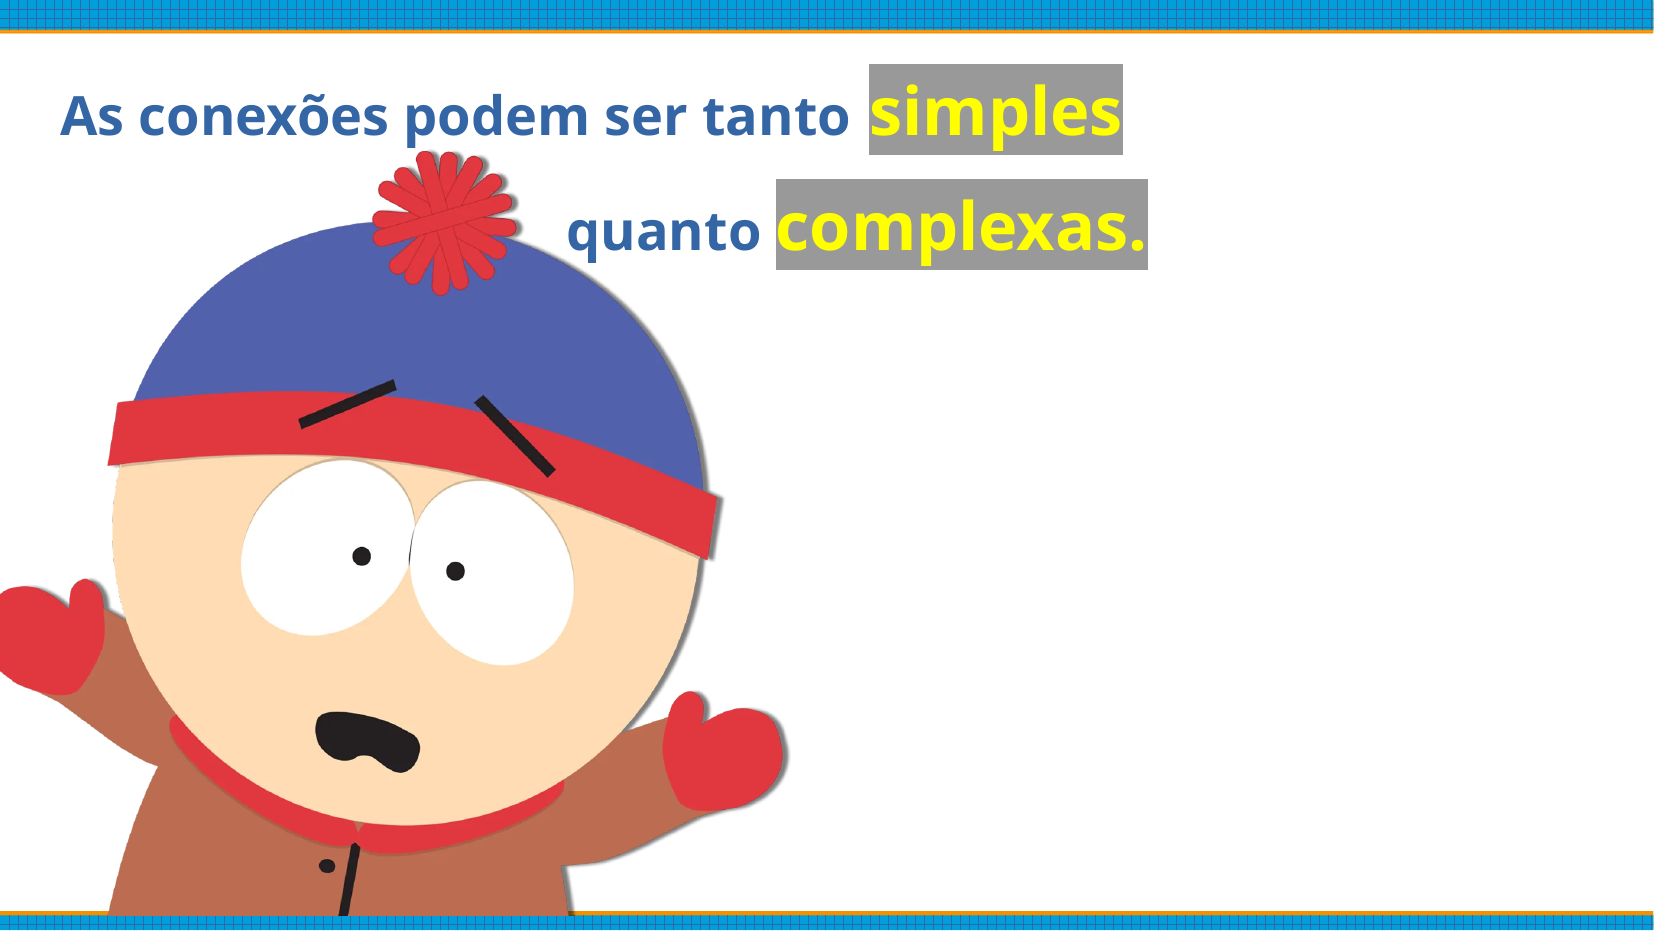

As conexões podem ser tanto simples
							 quanto complexas.